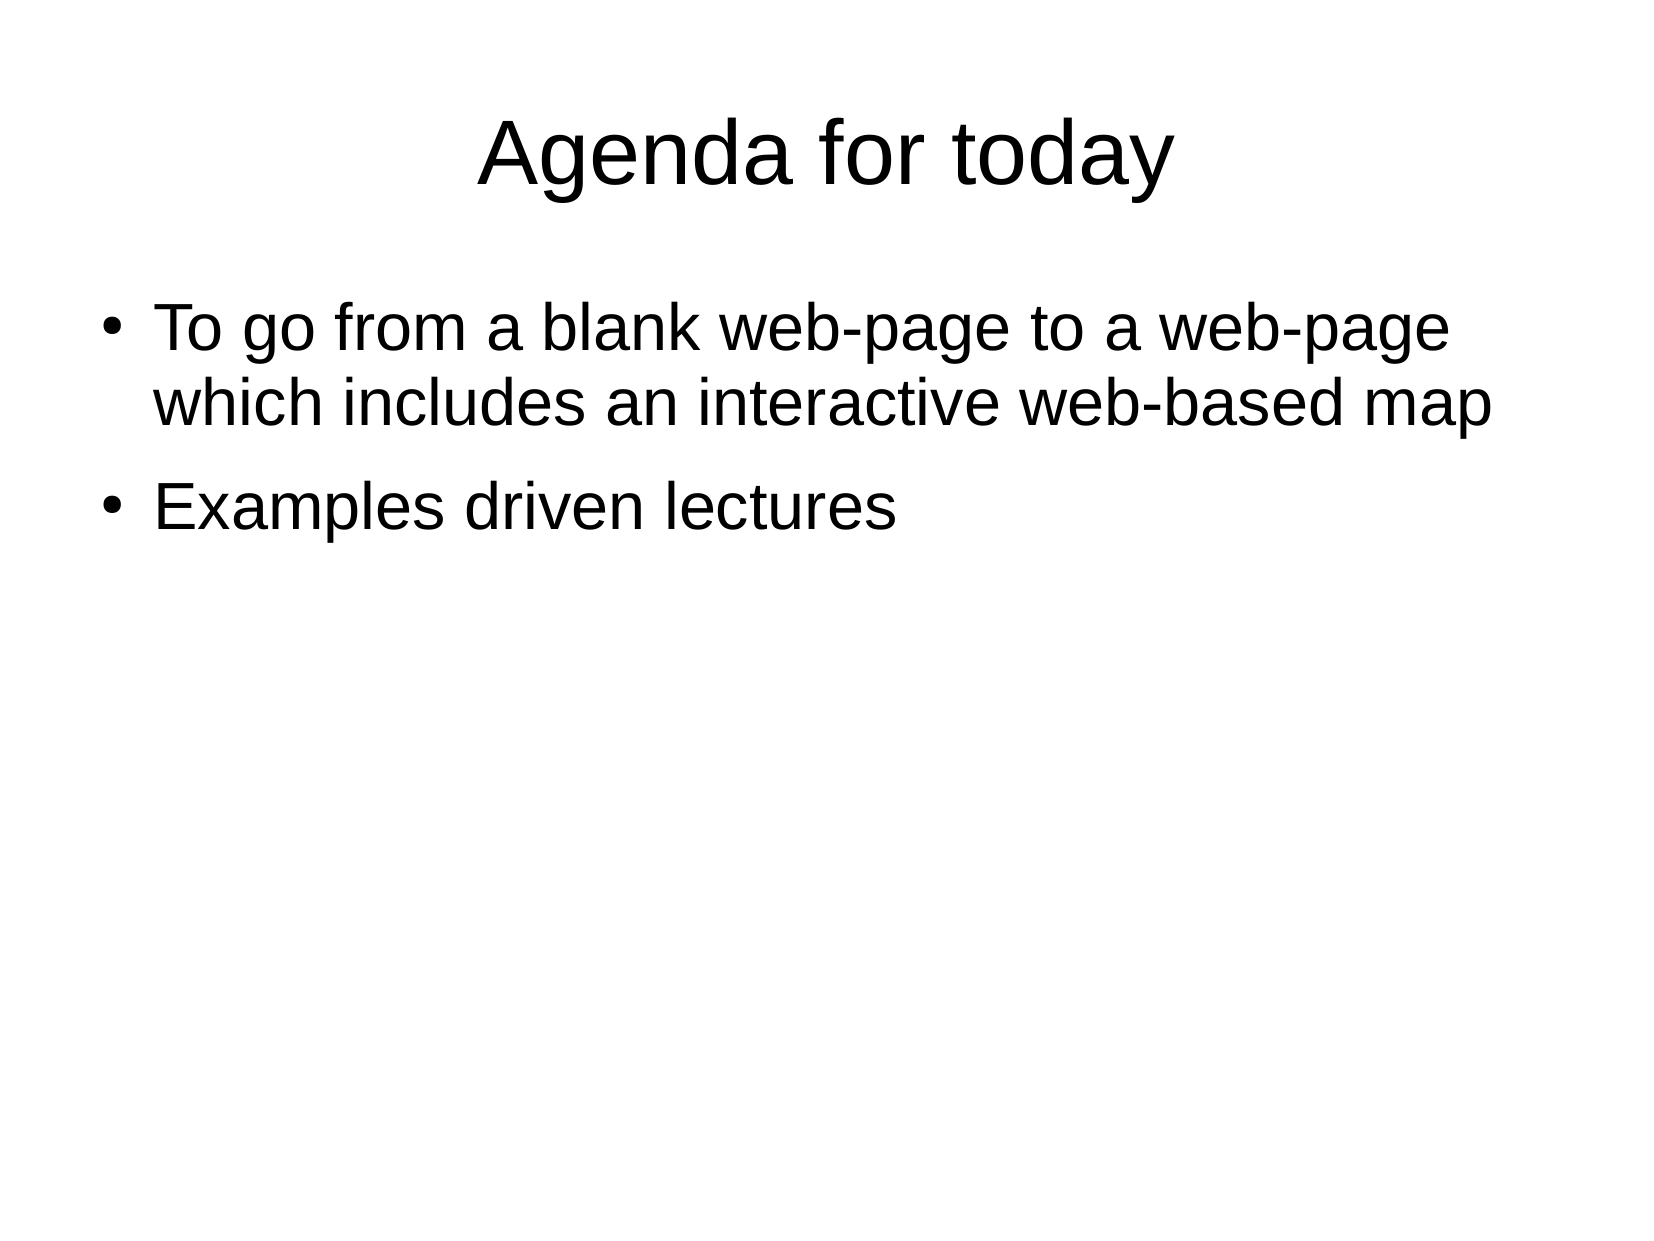

# Agenda for today
To go from a blank web-page to a web-page which includes an interactive web-based map
Examples driven lectures